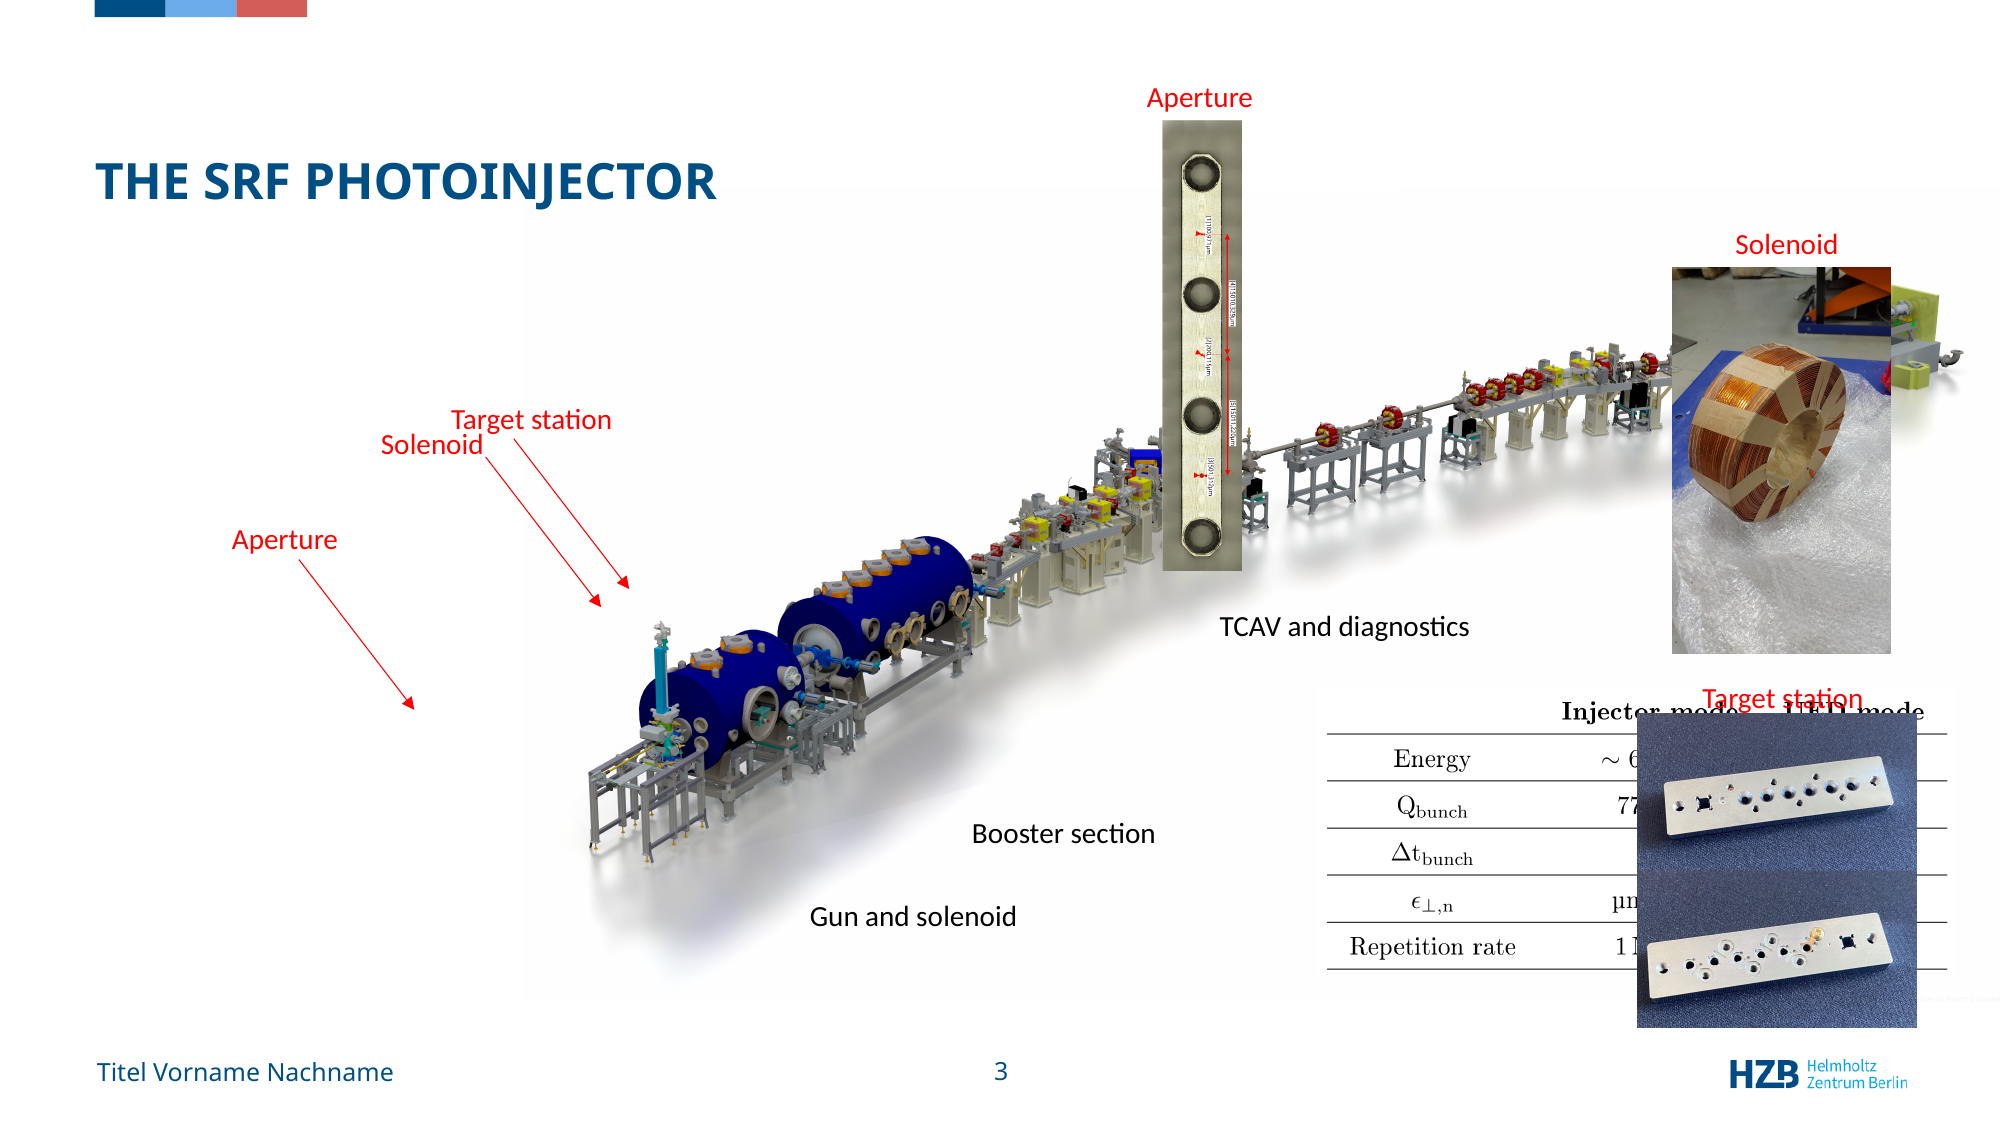

#
Aperture
The SRF Photoinjector
Solenoid
Target station
Solenoid
Aperture
TCAV and diagnostics
Target station
Booster section
Gun and solenoid
Titel Vorname Nachname